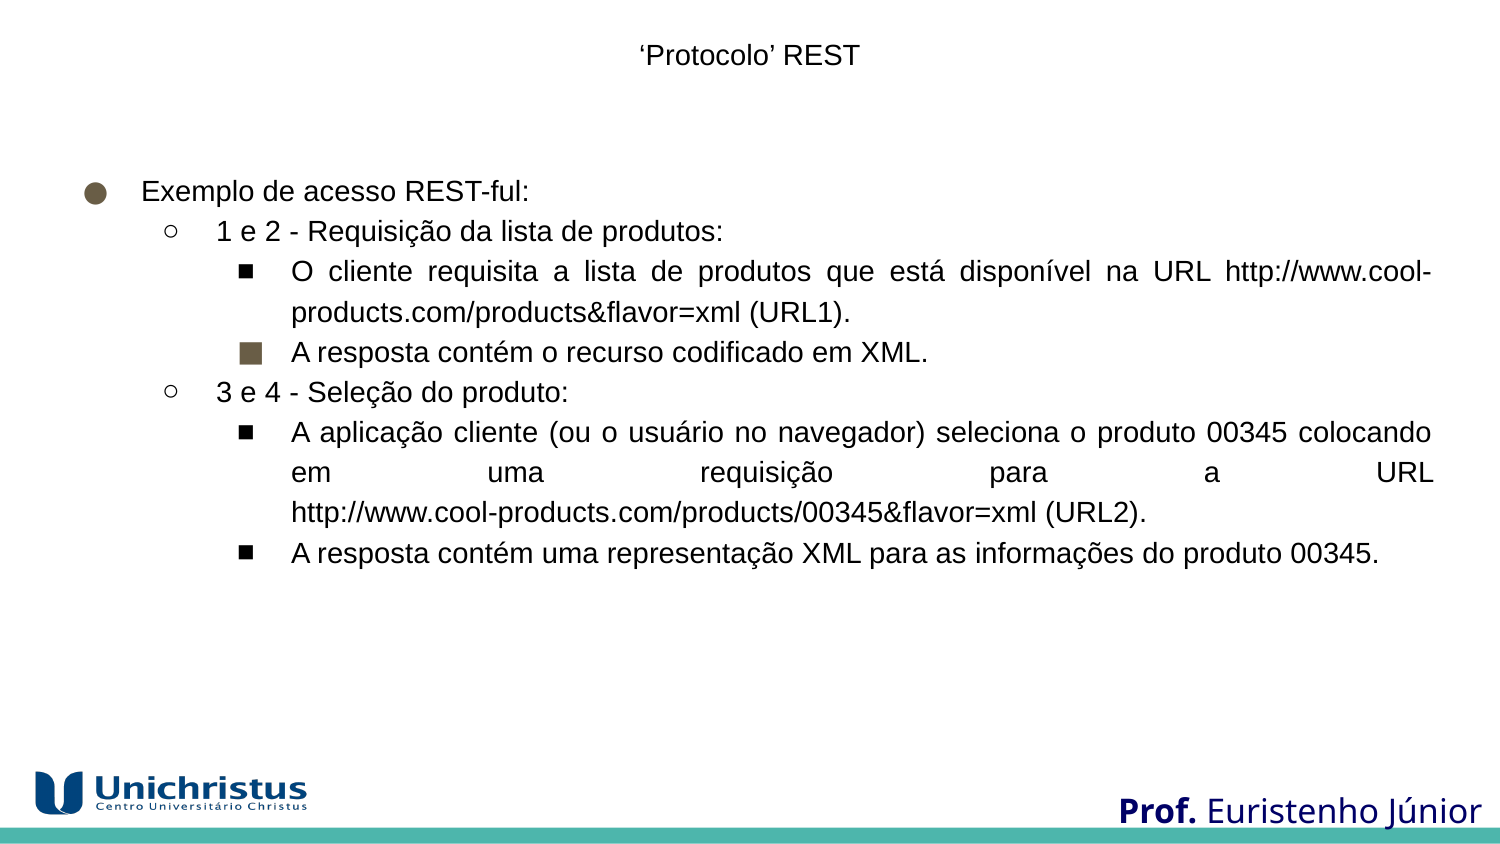

‘Protocolo’ REST
# Exemplo de acesso REST-ful:
1 e 2 - Requisição da lista de produtos:
O cliente requisita a lista de produtos que está disponível na URL http://www.cool-products.com/products&flavor=xml (URL1).
A resposta contém o recurso codificado em XML.
3 e 4 - Seleção do produto:
A aplicação cliente (ou o usuário no navegador) seleciona o produto 00345 colocando em uma requisição para a URL http://www.cool-products.com/products/00345&flavor=xml (URL2).
A resposta contém uma representação XML para as informações do produto 00345.
Prof. Euristenho Júnior